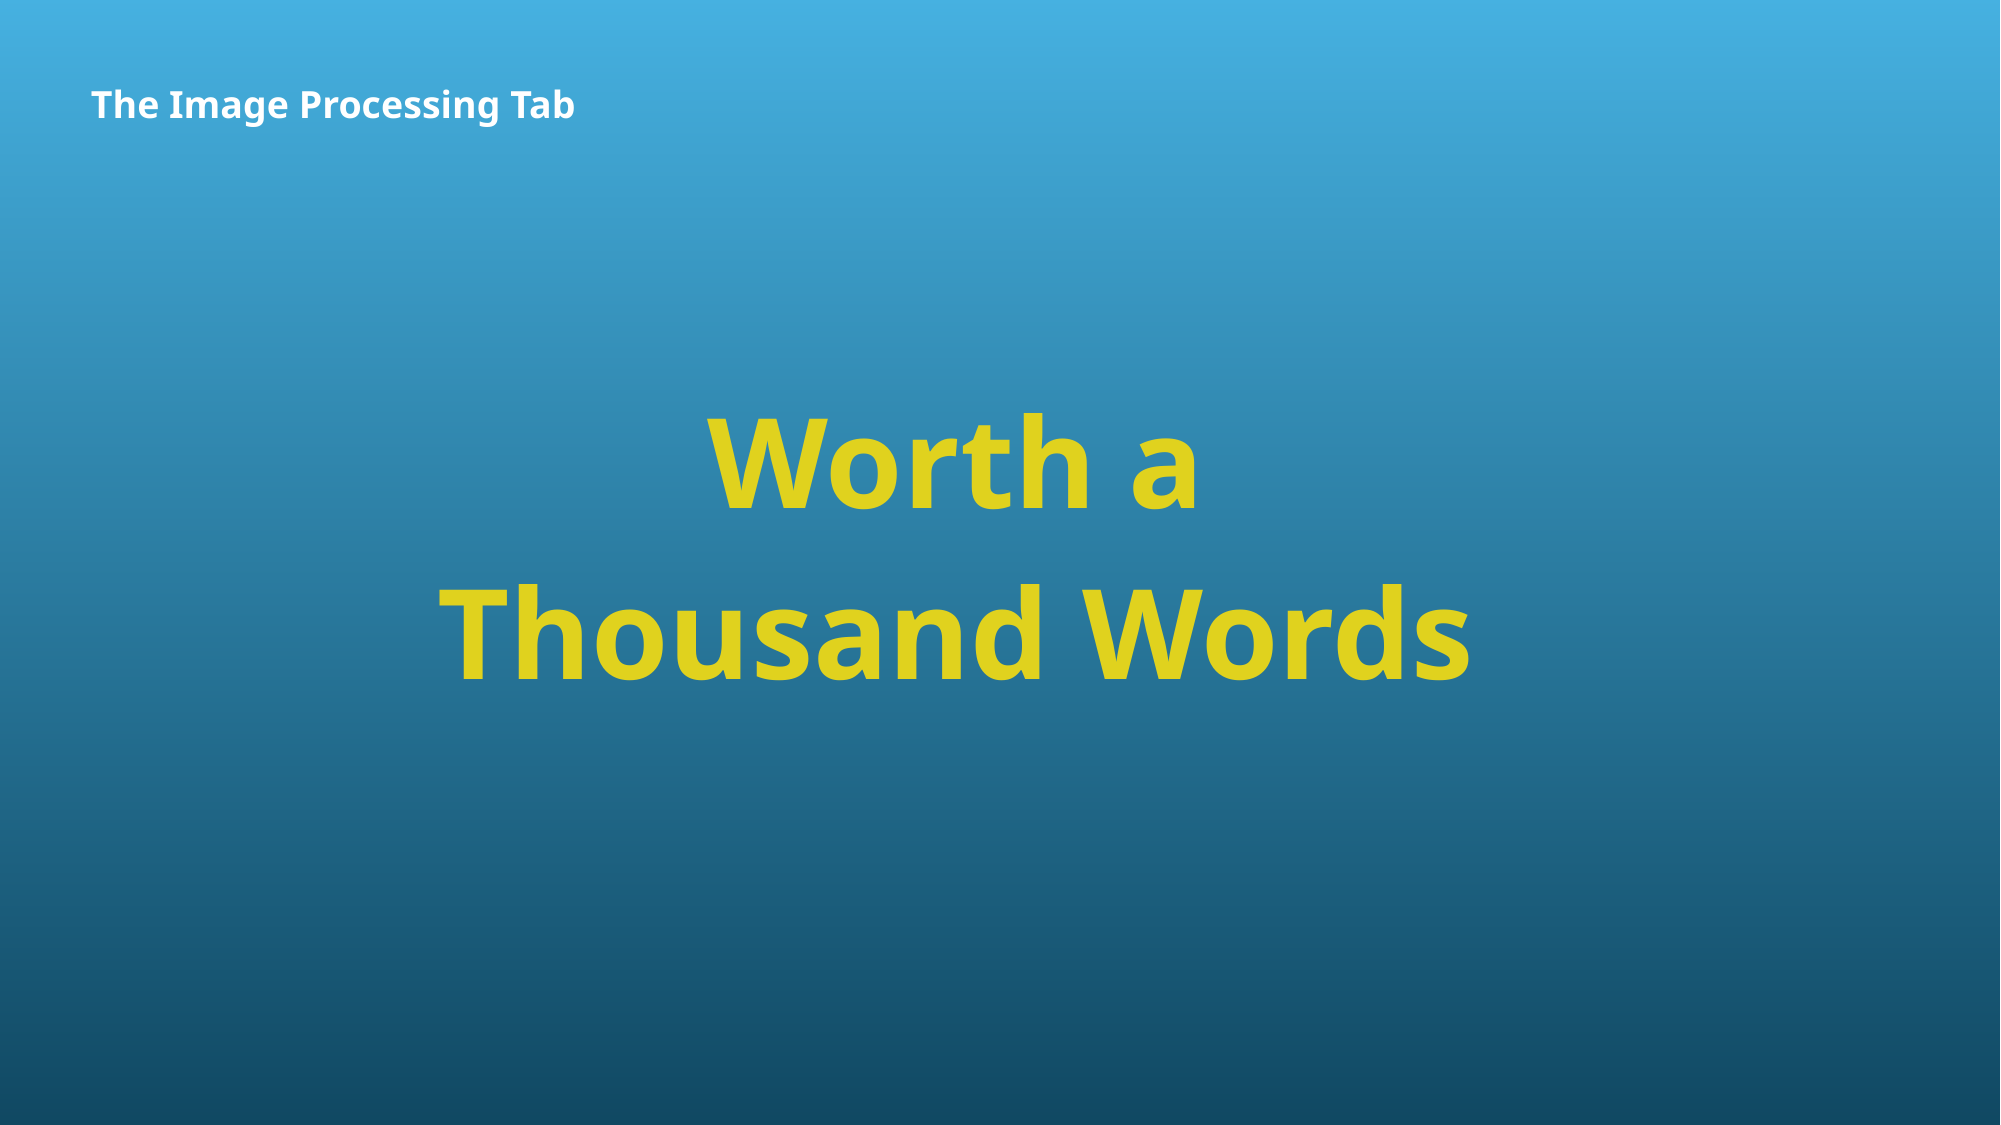

The Image Processing Tab
Worth a
Thousand Words